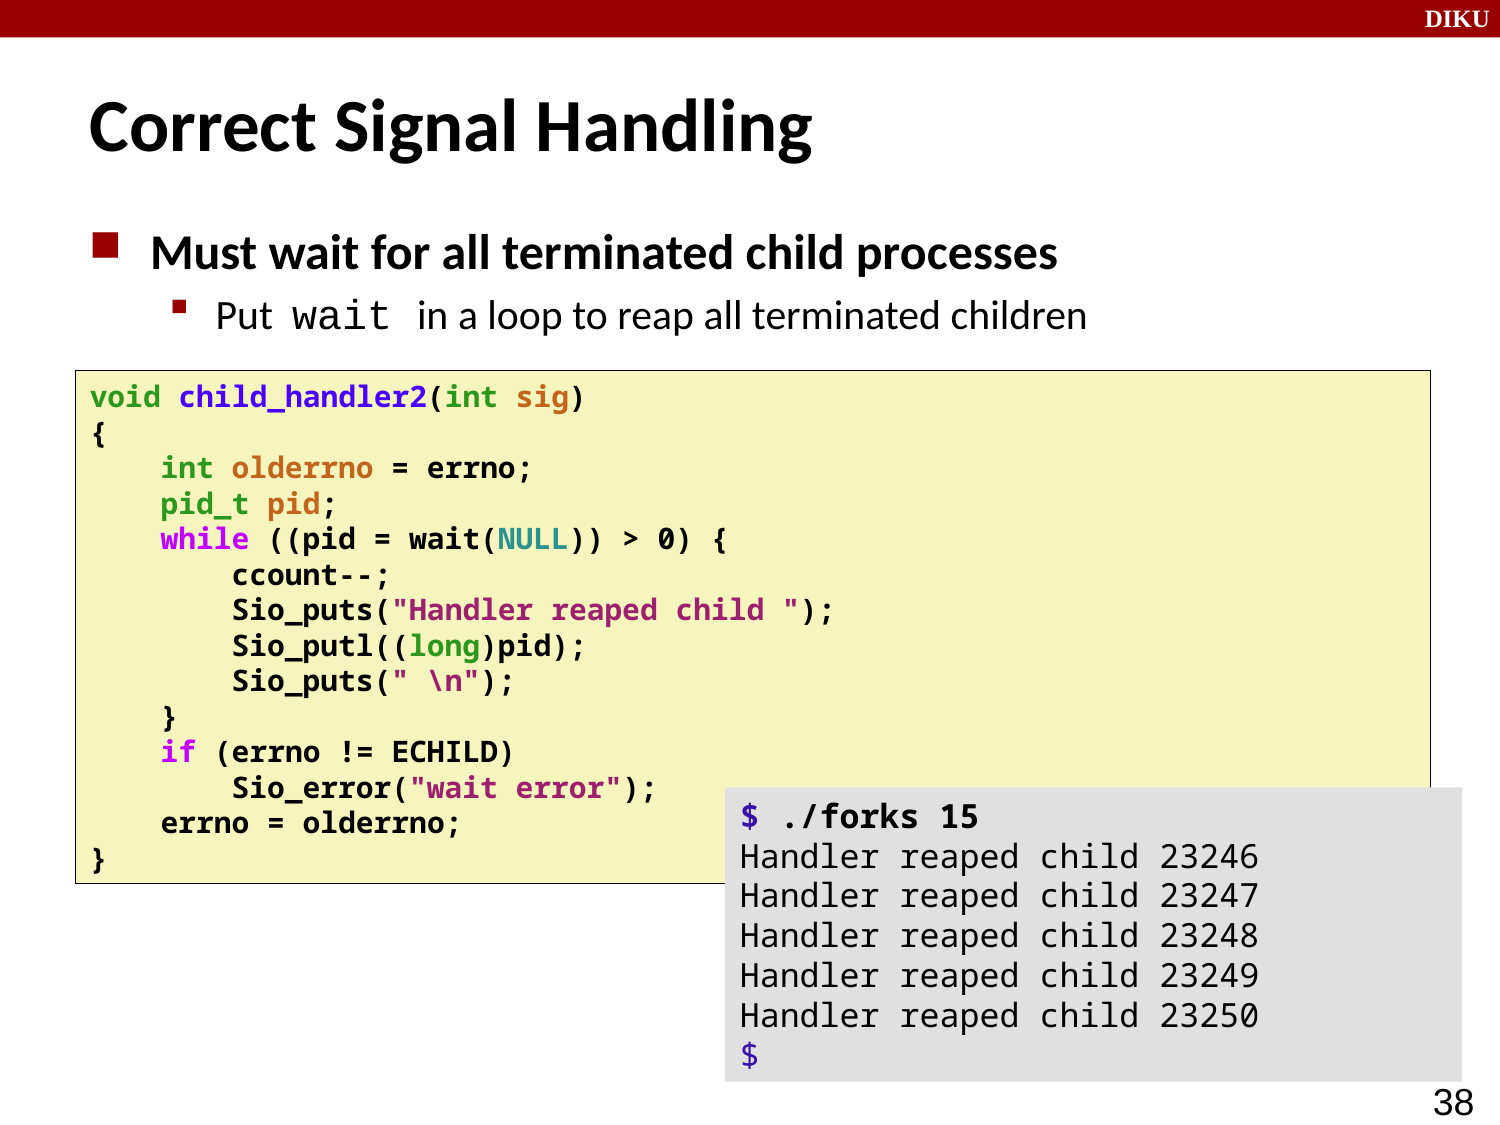

Correct Signal Handling
Must wait for all terminated child processes
Put wait in a loop to reap all terminated children
void child_handler2(int sig)
{
 int olderrno = errno;
 pid_t pid;
 while ((pid = wait(NULL)) > 0) {
 ccount--;
 Sio_puts("Handler reaped child ");
 Sio_putl((long)pid);
 Sio_puts(" \n");
 }
 if (errno != ECHILD)
 Sio_error("wait error");
 errno = olderrno;
}
$ ./forks 15
Handler reaped child 23246
Handler reaped child 23247
Handler reaped child 23248
Handler reaped child 23249
Handler reaped child 23250
$